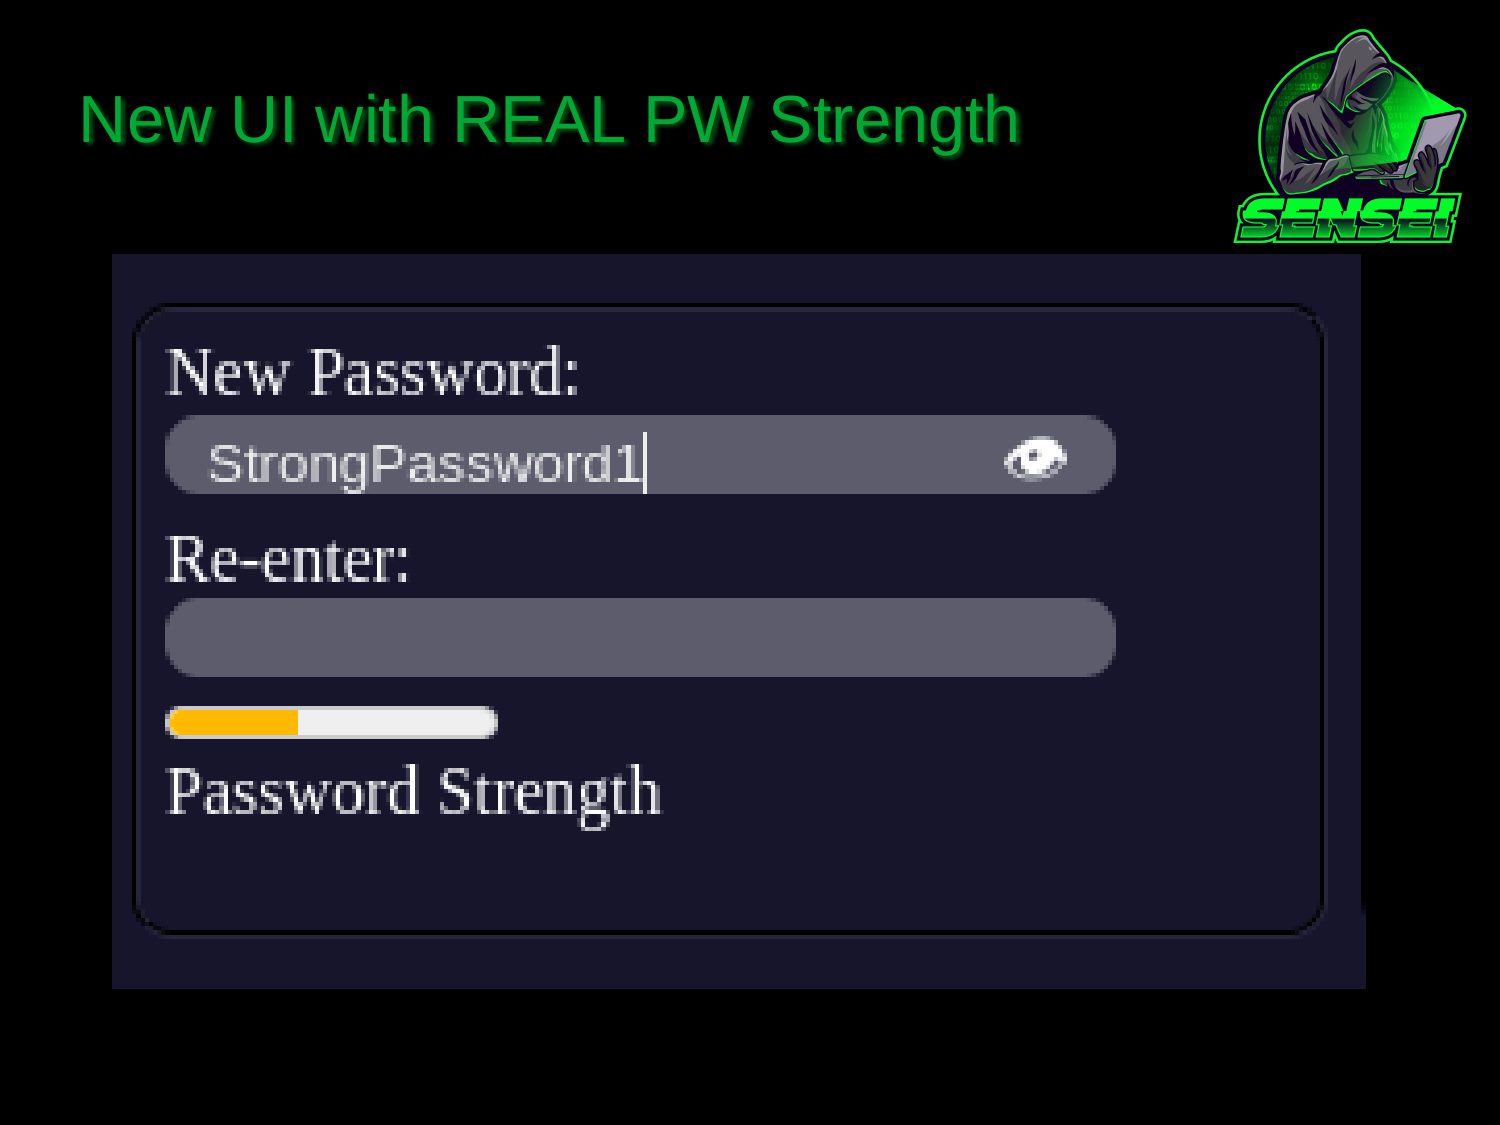

New UI with REAL PW Strength
#